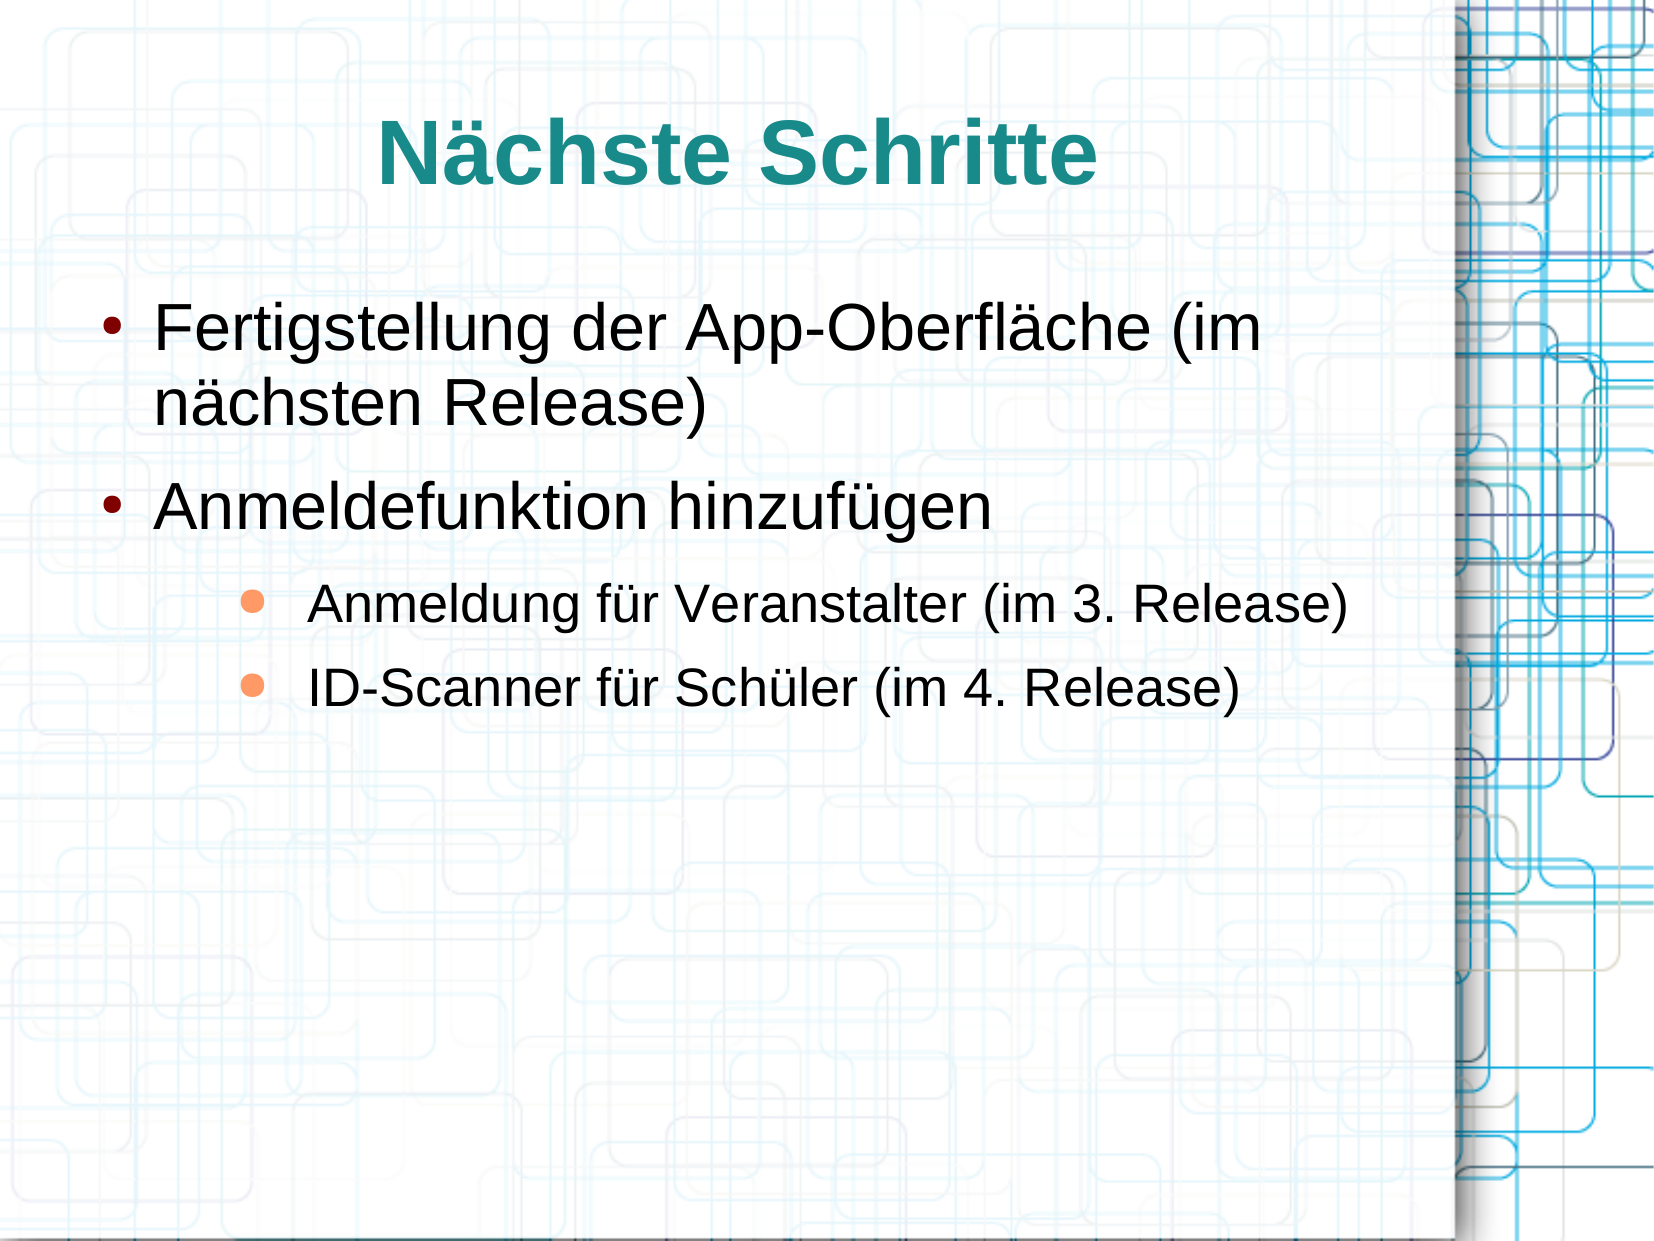

# Nächste Schritte
Fertigstellung der App-Oberfläche (im nächsten Release)
Anmeldefunktion hinzufügen
Anmeldung für Veranstalter (im 3. Release)
ID-Scanner für Schüler (im 4. Release)